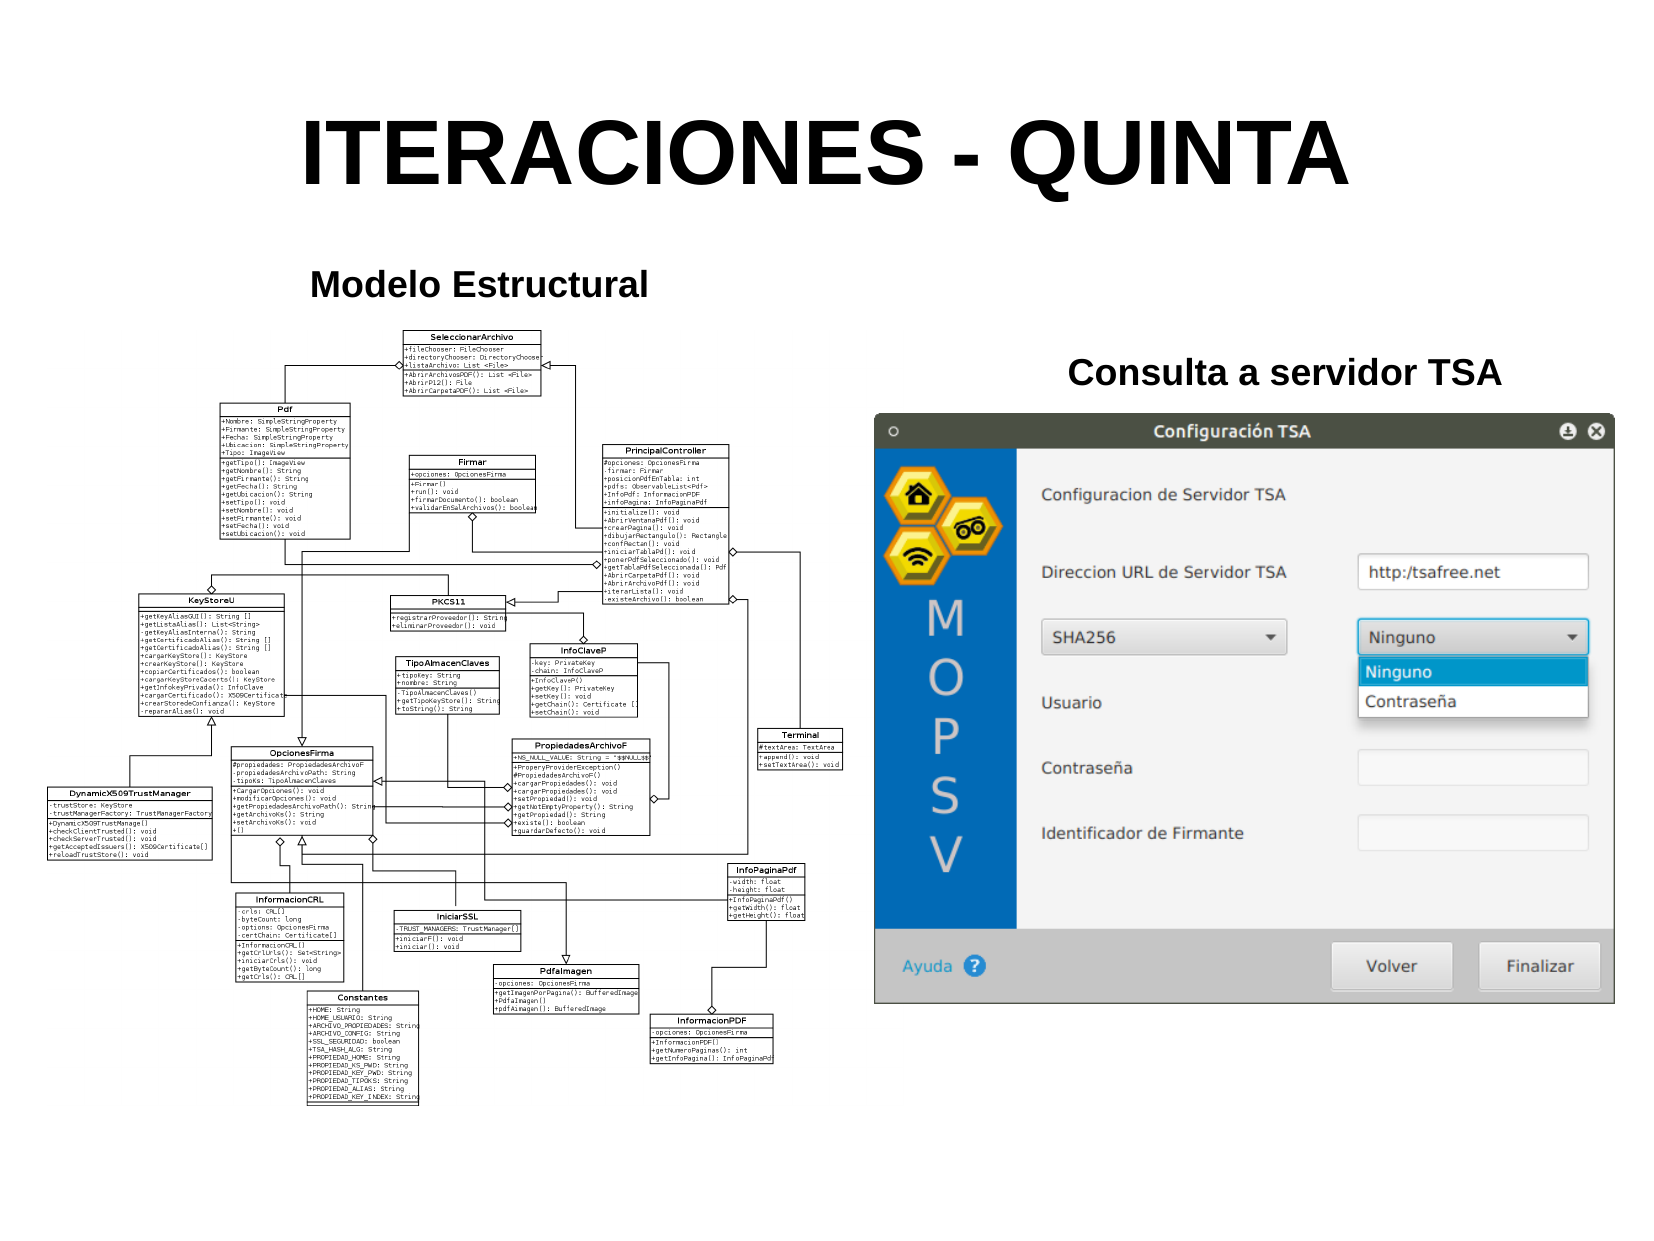

# ITERACIONES - QUINTA
Modelo Estructural
Consulta a servidor TSA